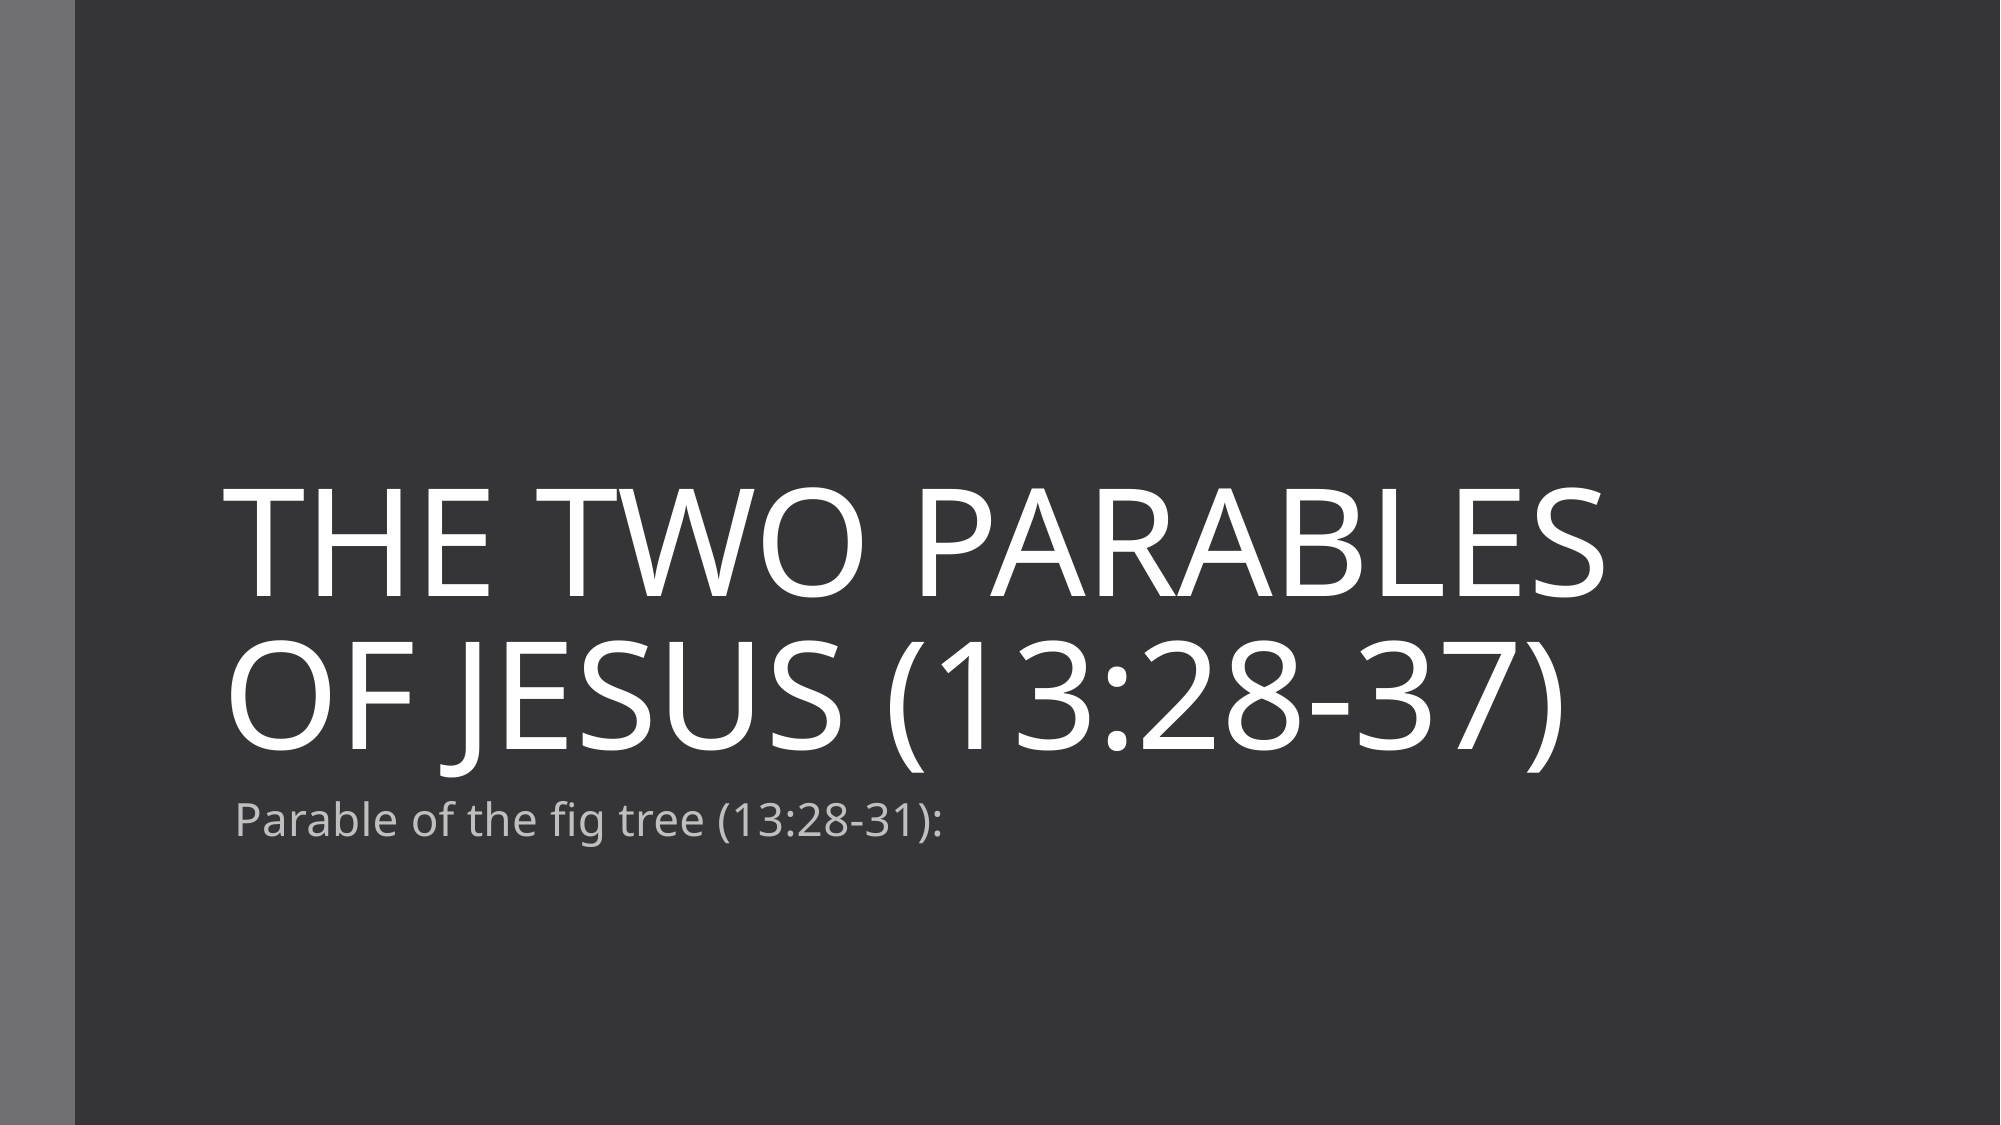

# THE TWO PARABLES OF JESUS (13:28-37)
 Parable of the fig tree (13:28-31):